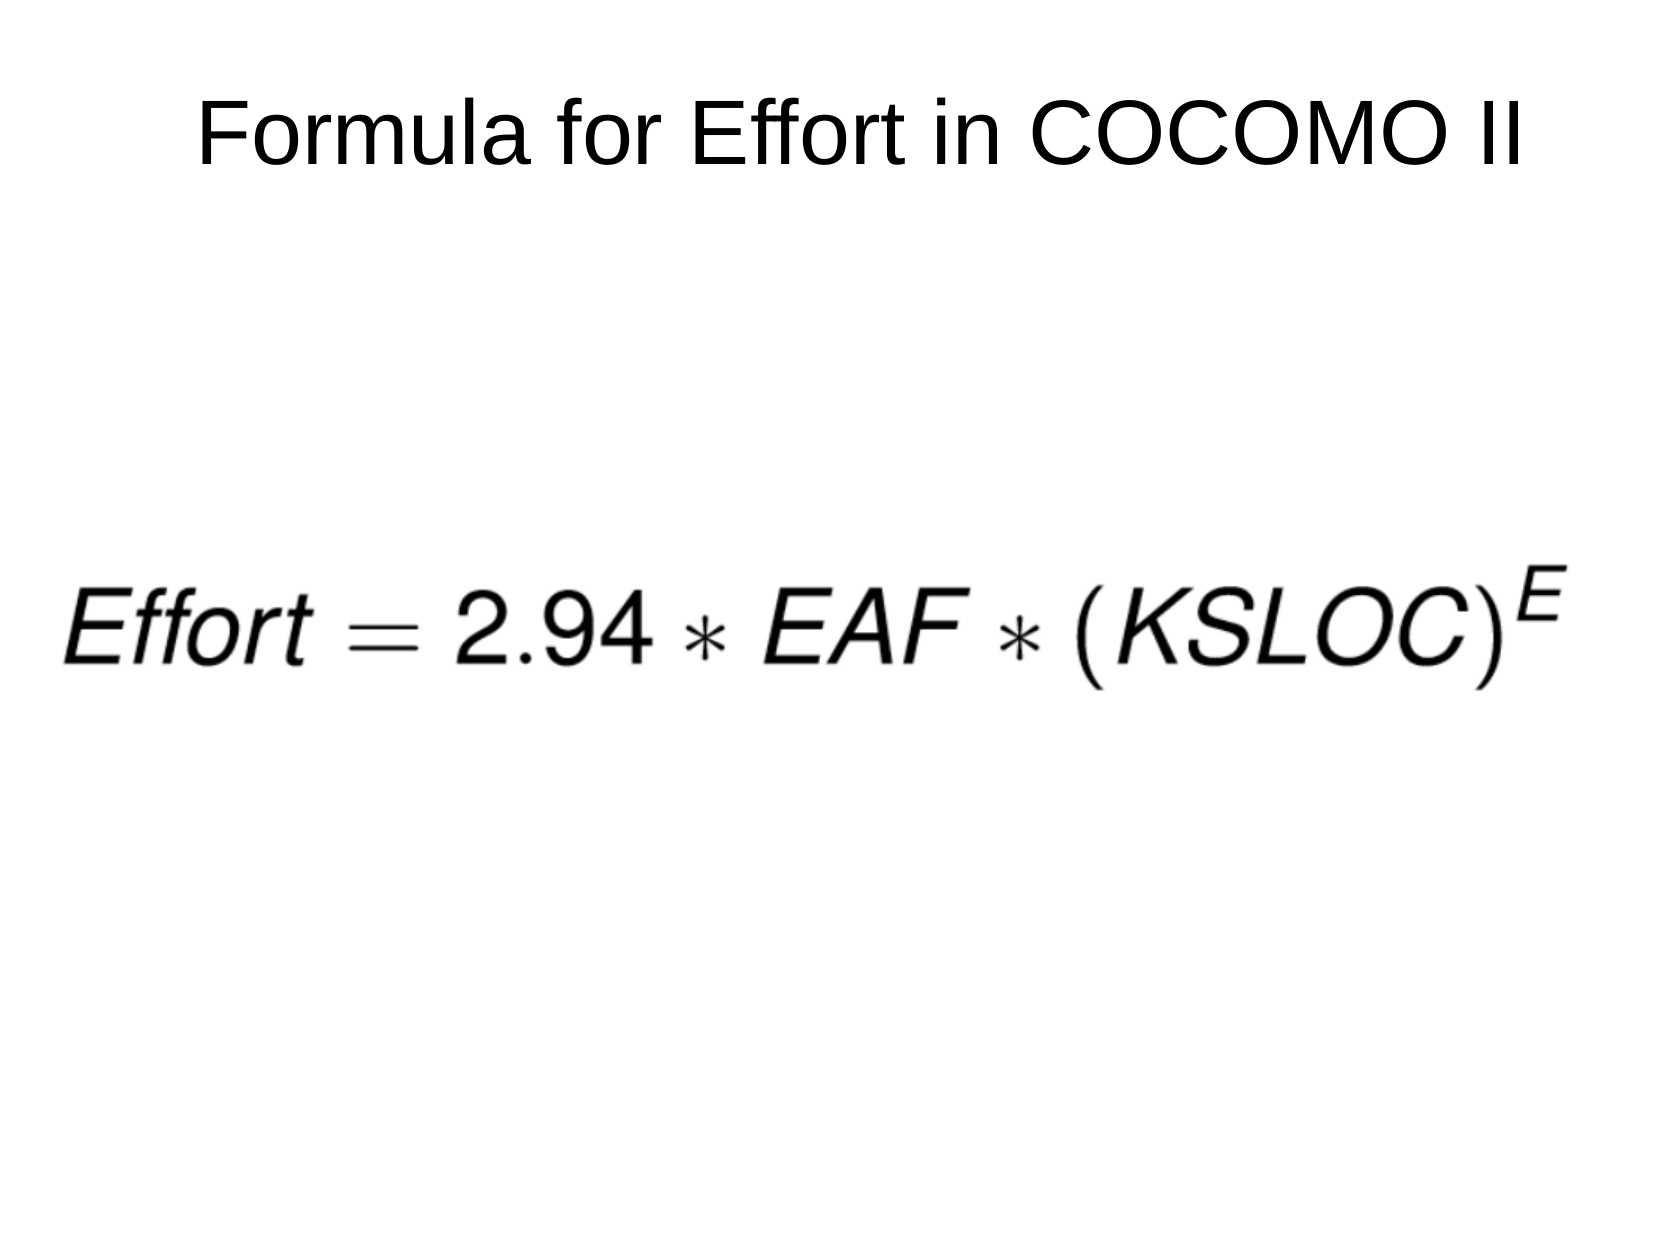

# Formula for Effort in COCOMO II